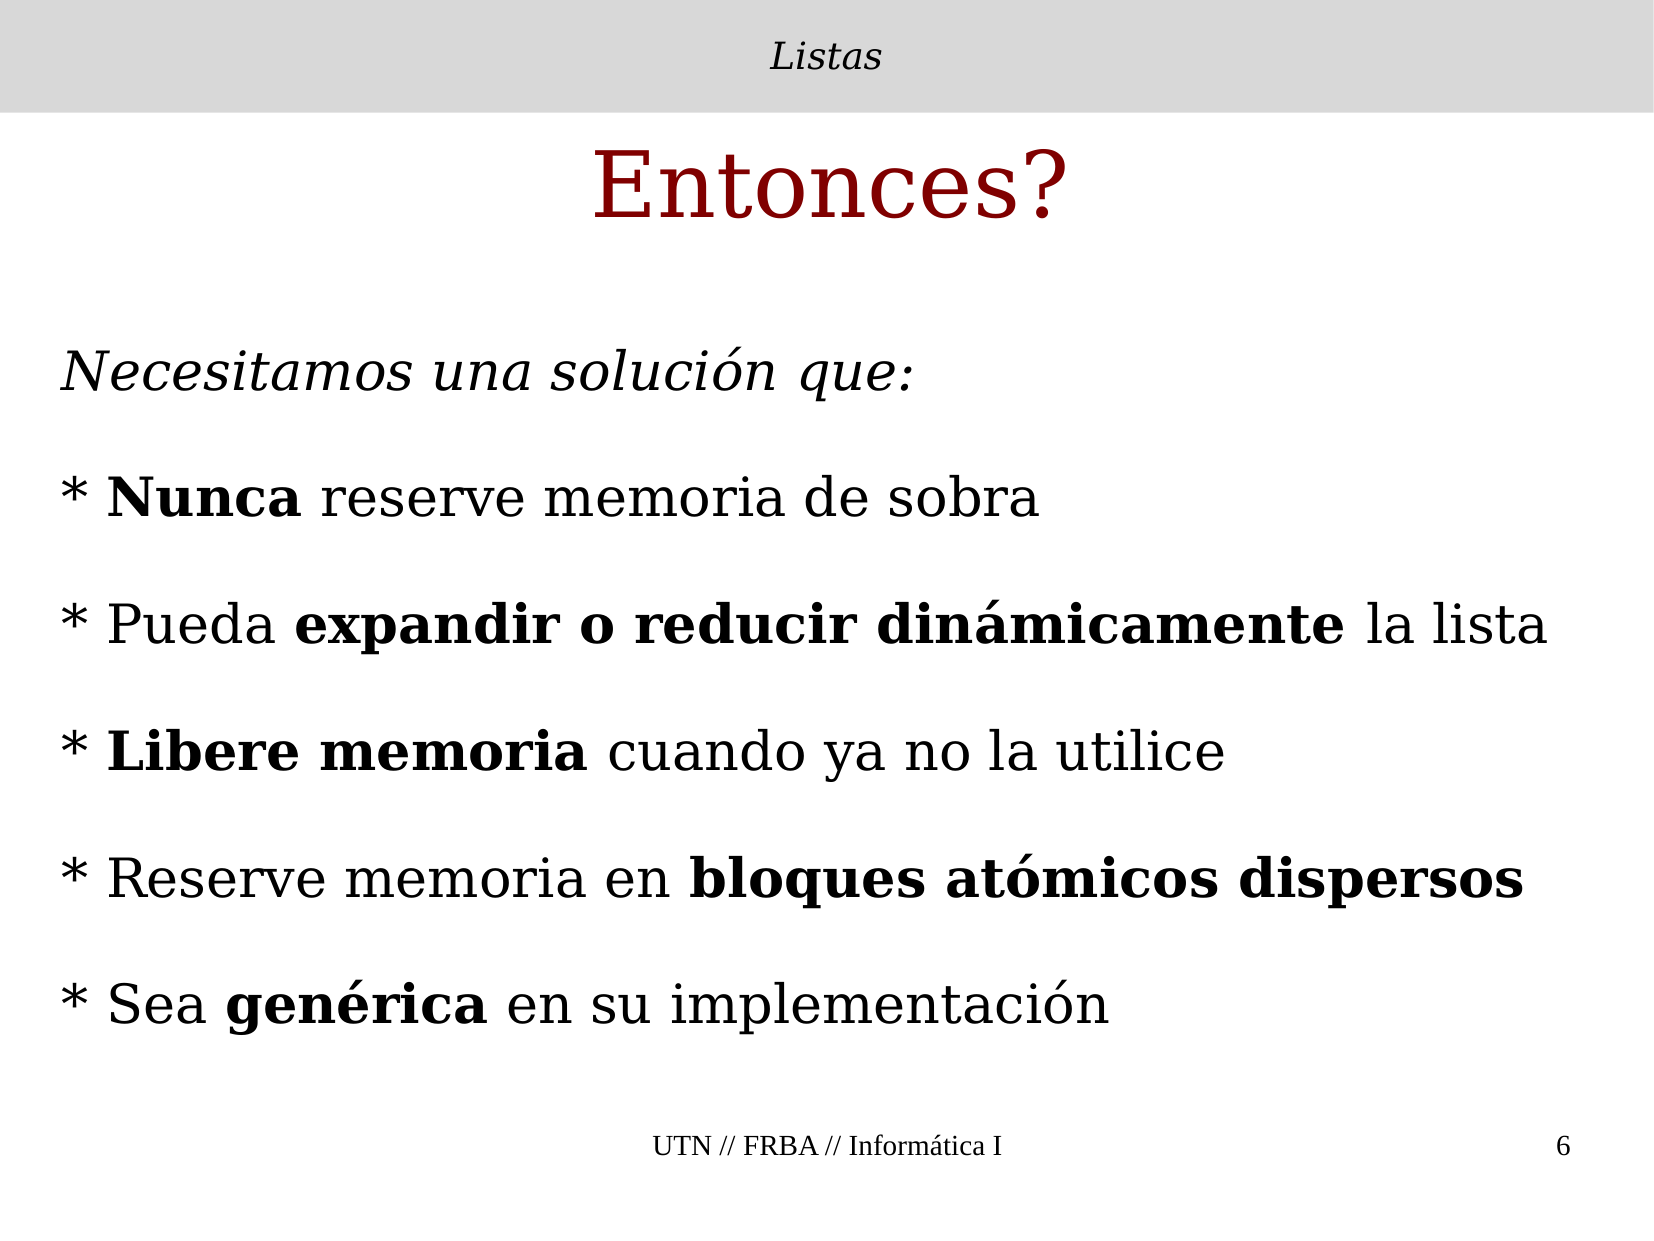

Listas
# Entonces?
Necesitamos una solución que:
* Nunca reserve memoria de sobra
* Pueda expandir o reducir dinámicamente la lista
* Libere memoria cuando ya no la utilice
* Reserve memoria en bloques atómicos dispersos
* Sea genérica en su implementación
UTN // FRBA // Informática I
6